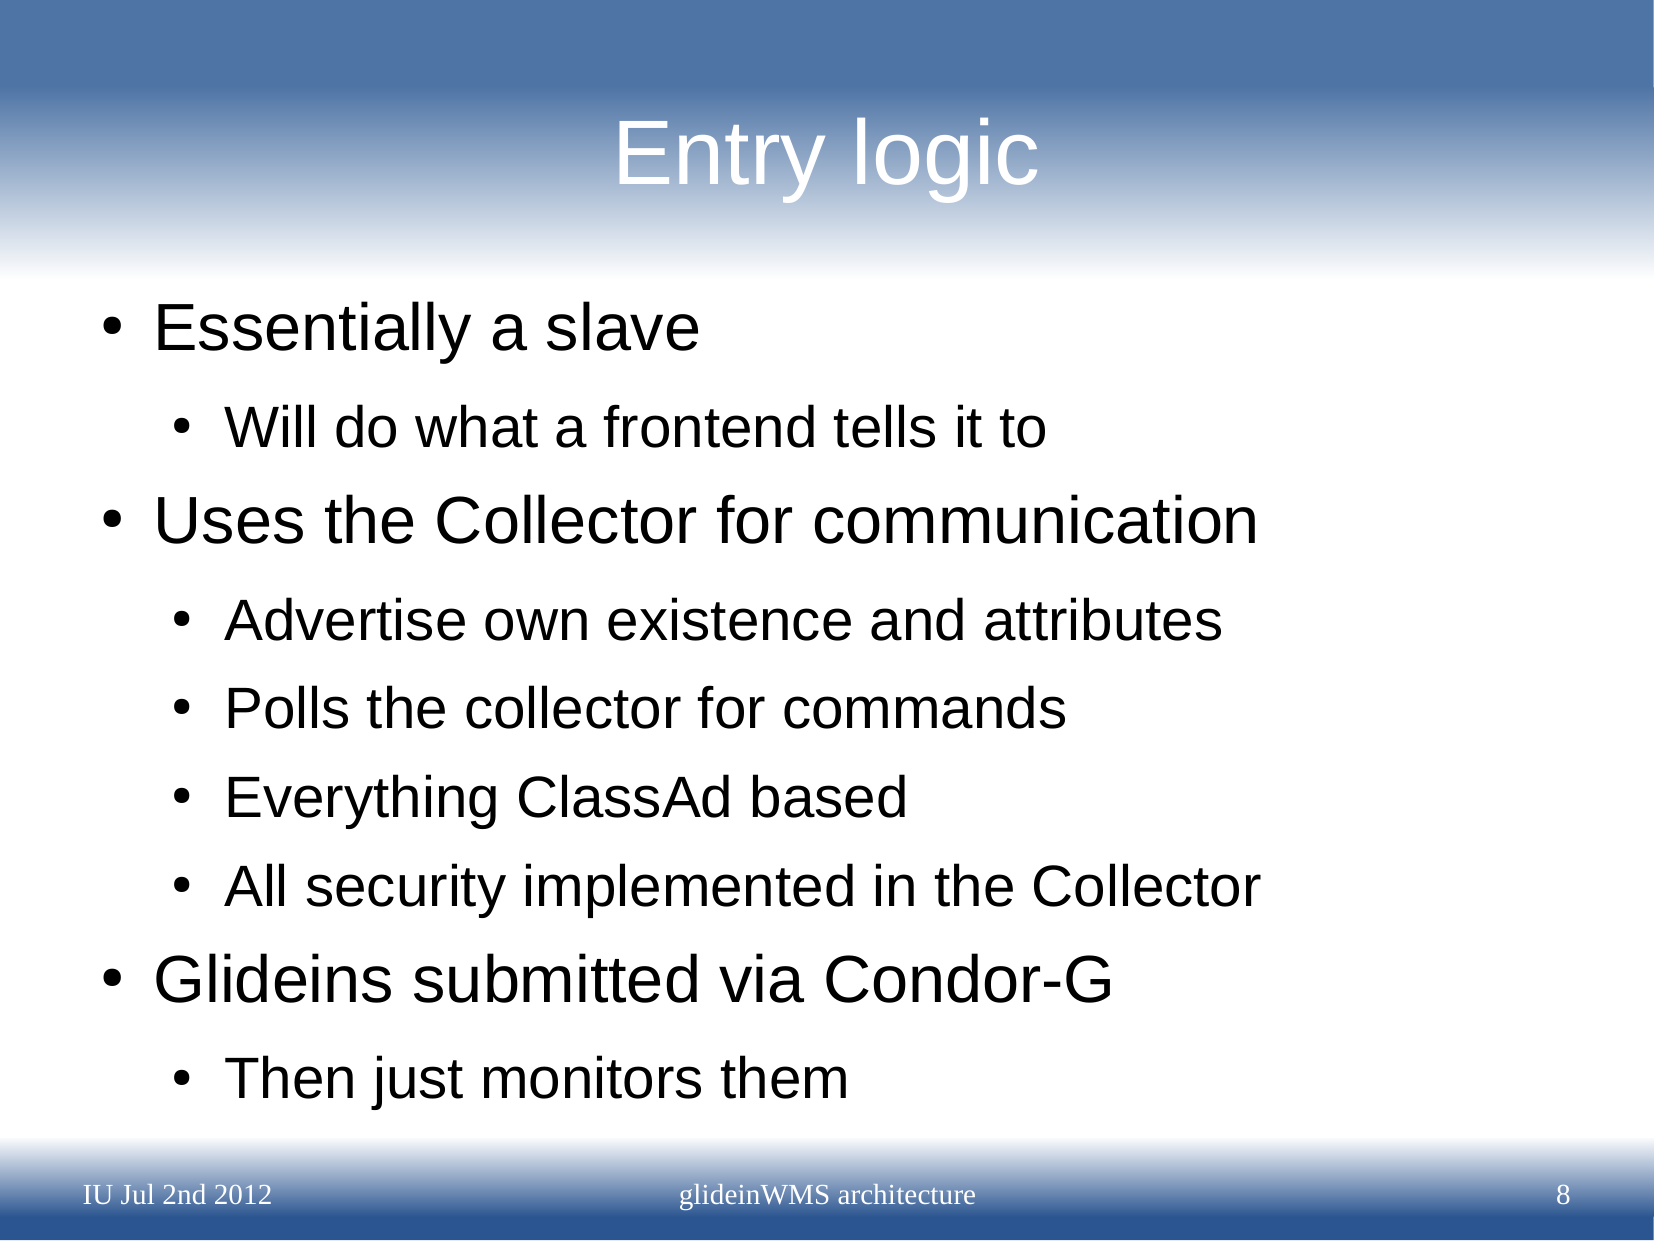

# Entry logic
Essentially a slave
Will do what a frontend tells it to
Uses the Collector for communication
Advertise own existence and attributes
Polls the collector for commands
Everything ClassAd based
All security implemented in the Collector
Glideins submitted via Condor-G
Then just monitors them
IU Jul 2nd 2012
glideinWMS architecture
8